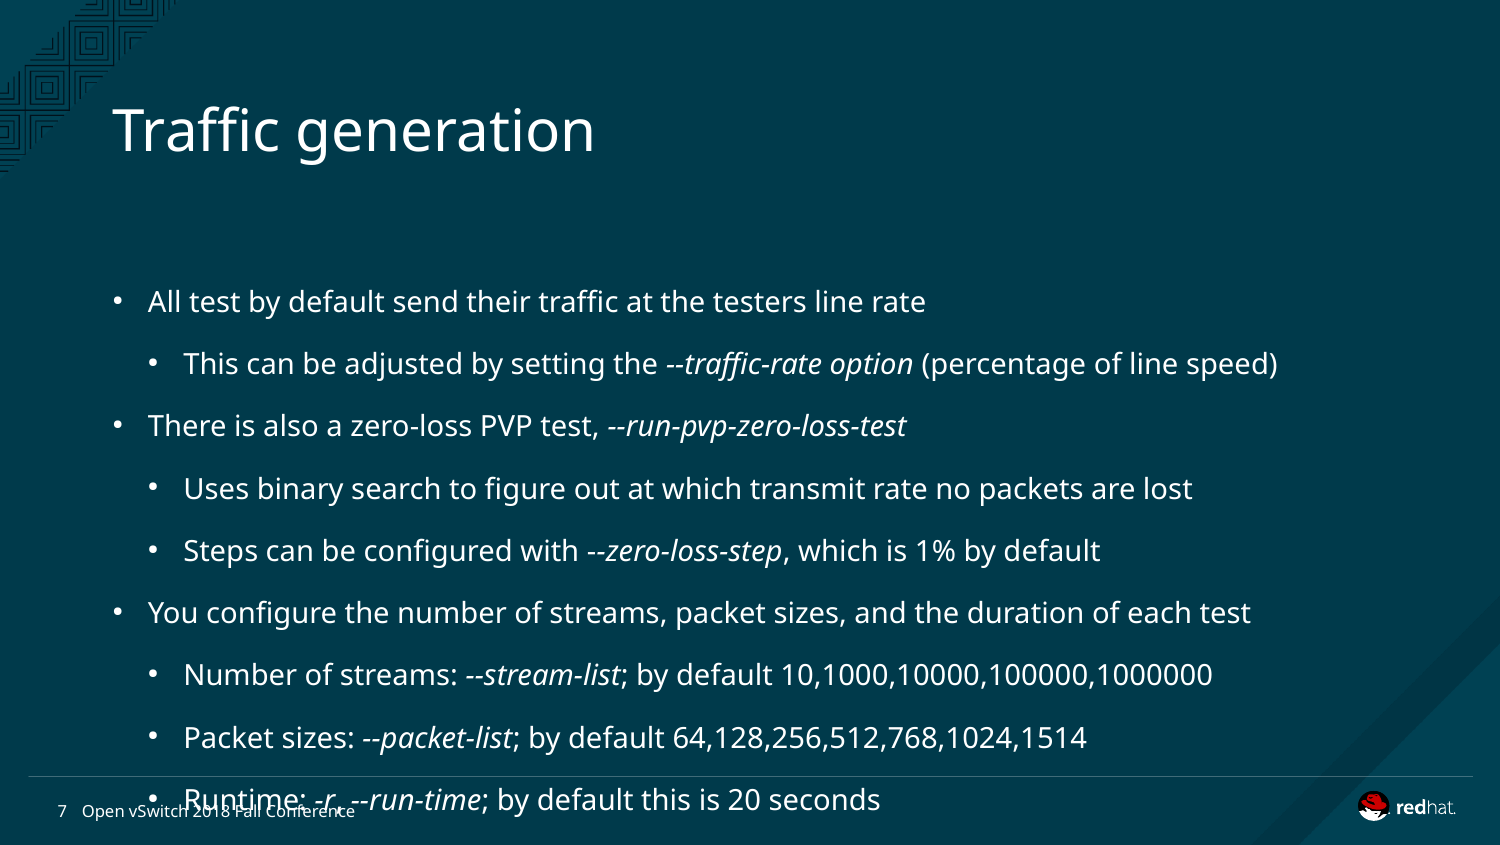

# Traffic generation
All test by default send their traffic at the testers line rate
This can be adjusted by setting the --traffic-rate option (percentage of line speed)
There is also a zero-loss PVP test, --run-pvp-zero-loss-test
Uses binary search to figure out at which transmit rate no packets are lost
Steps can be configured with --zero-loss-step, which is 1% by default
You configure the number of streams, packet sizes, and the duration of each test
Number of streams: --stream-list; by default 10,1000,10000,100000,1000000
Packet sizes: --packet-list; by default 64,128,256,512,768,1024,1514
Runtime: -r, --run-time; by default this is 20 seconds
7
Open vSwitch 2018 Fall Conference